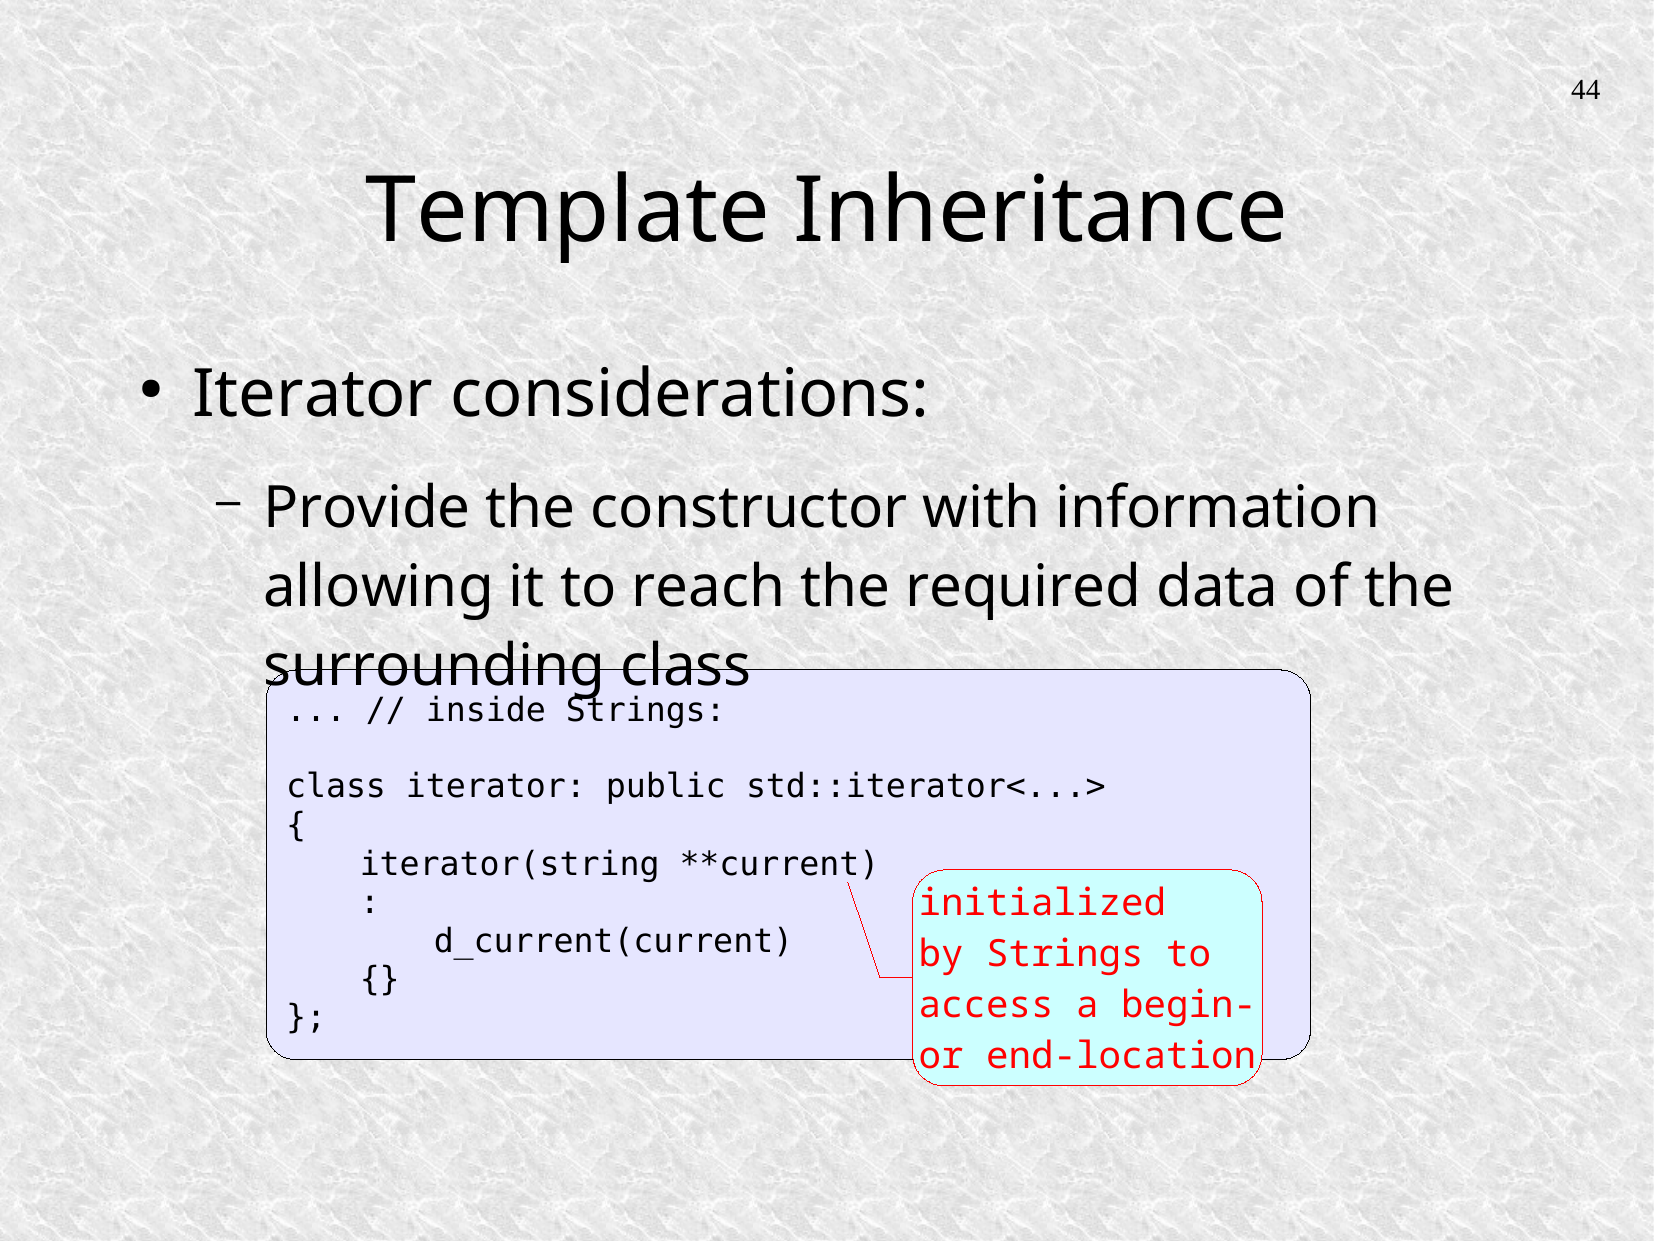

44
# Template Inheritance
Iterator considerations:
Provide the constructor with information allowing it to reach the required data of the surrounding class
... // inside Strings:
class iterator: public std::iterator<...>
{
	iterator(string **current)
	:
		d_current(current)
	{}
};